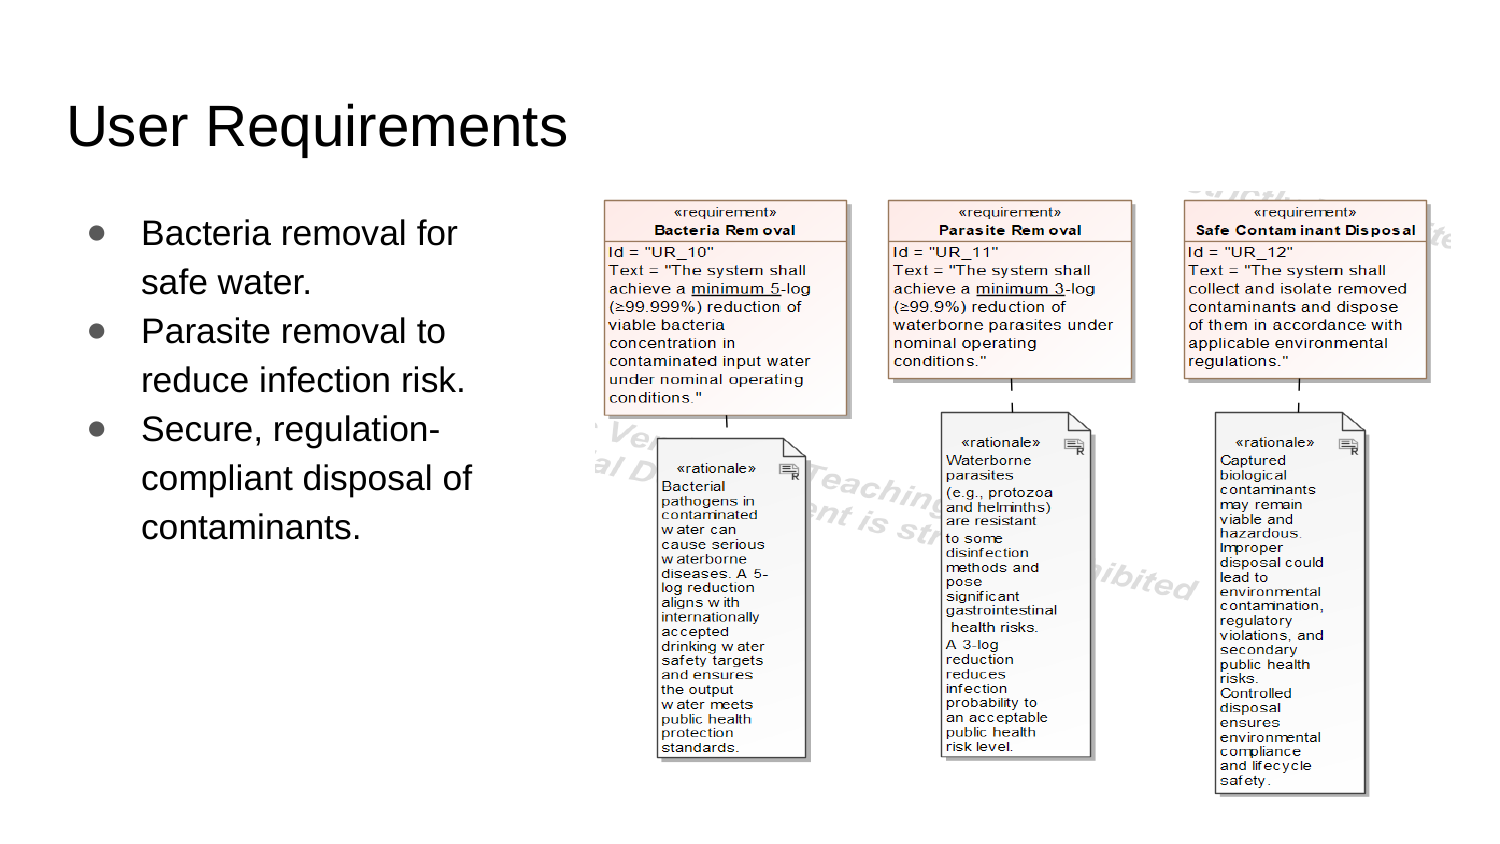

# User Requirements
Bacteria removal for safe water.
Parasite removal to reduce infection risk.
Secure, regulation-compliant disposal of contaminants.